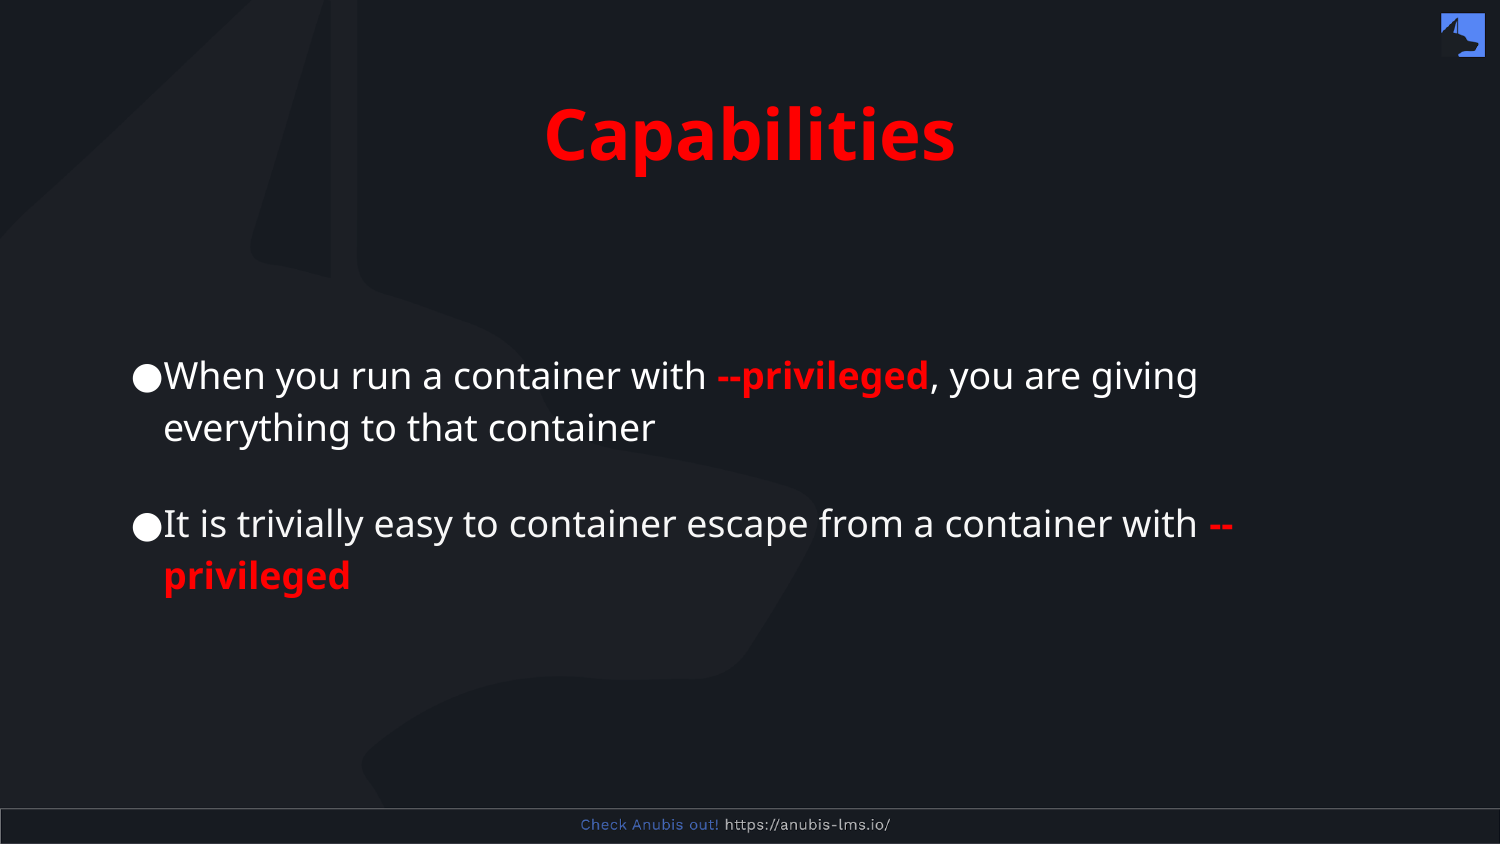

# Capabilities
When you run a container with --privileged, you are giving everything to that container
It is trivially easy to container escape from a container with --privileged